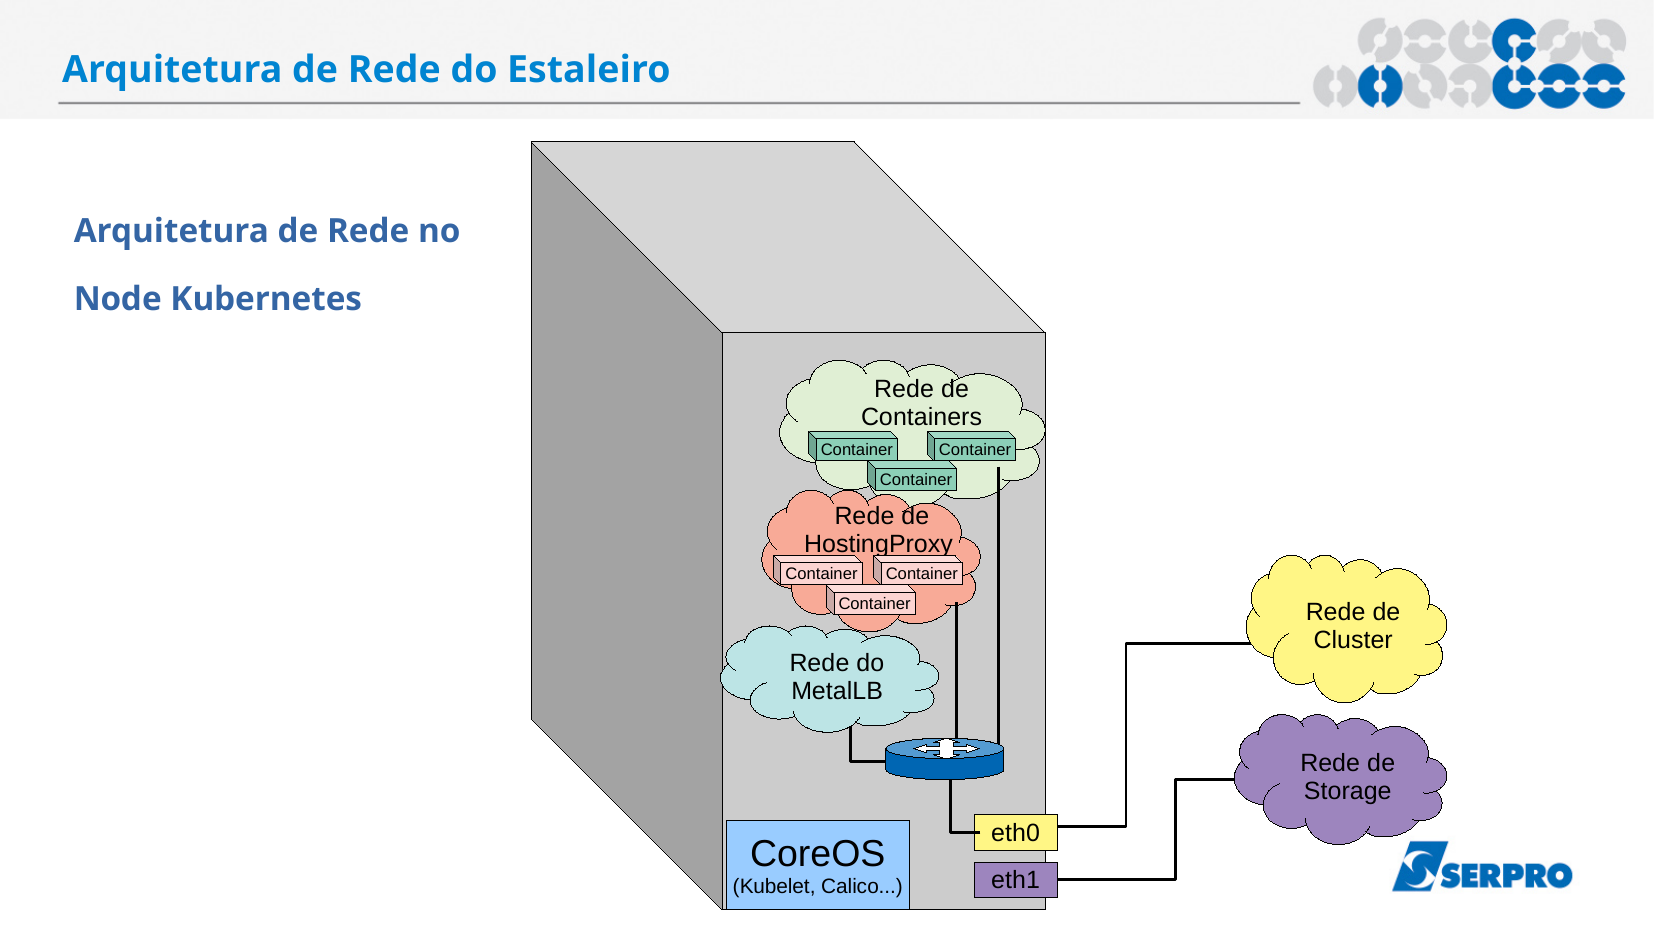

Arquitetura de Rede do Estaleiro
Arquitetura de Rede no Node Kubernetes
Rede de
Containers
Container
Container
Container
 Rede de
HostingProxy
Rede de
Cluster
Container
Container
Container
Rede do
MetalLB
Rede de
Storage
eth0
CoreOS
(Kubelet, Calico...)
eth1